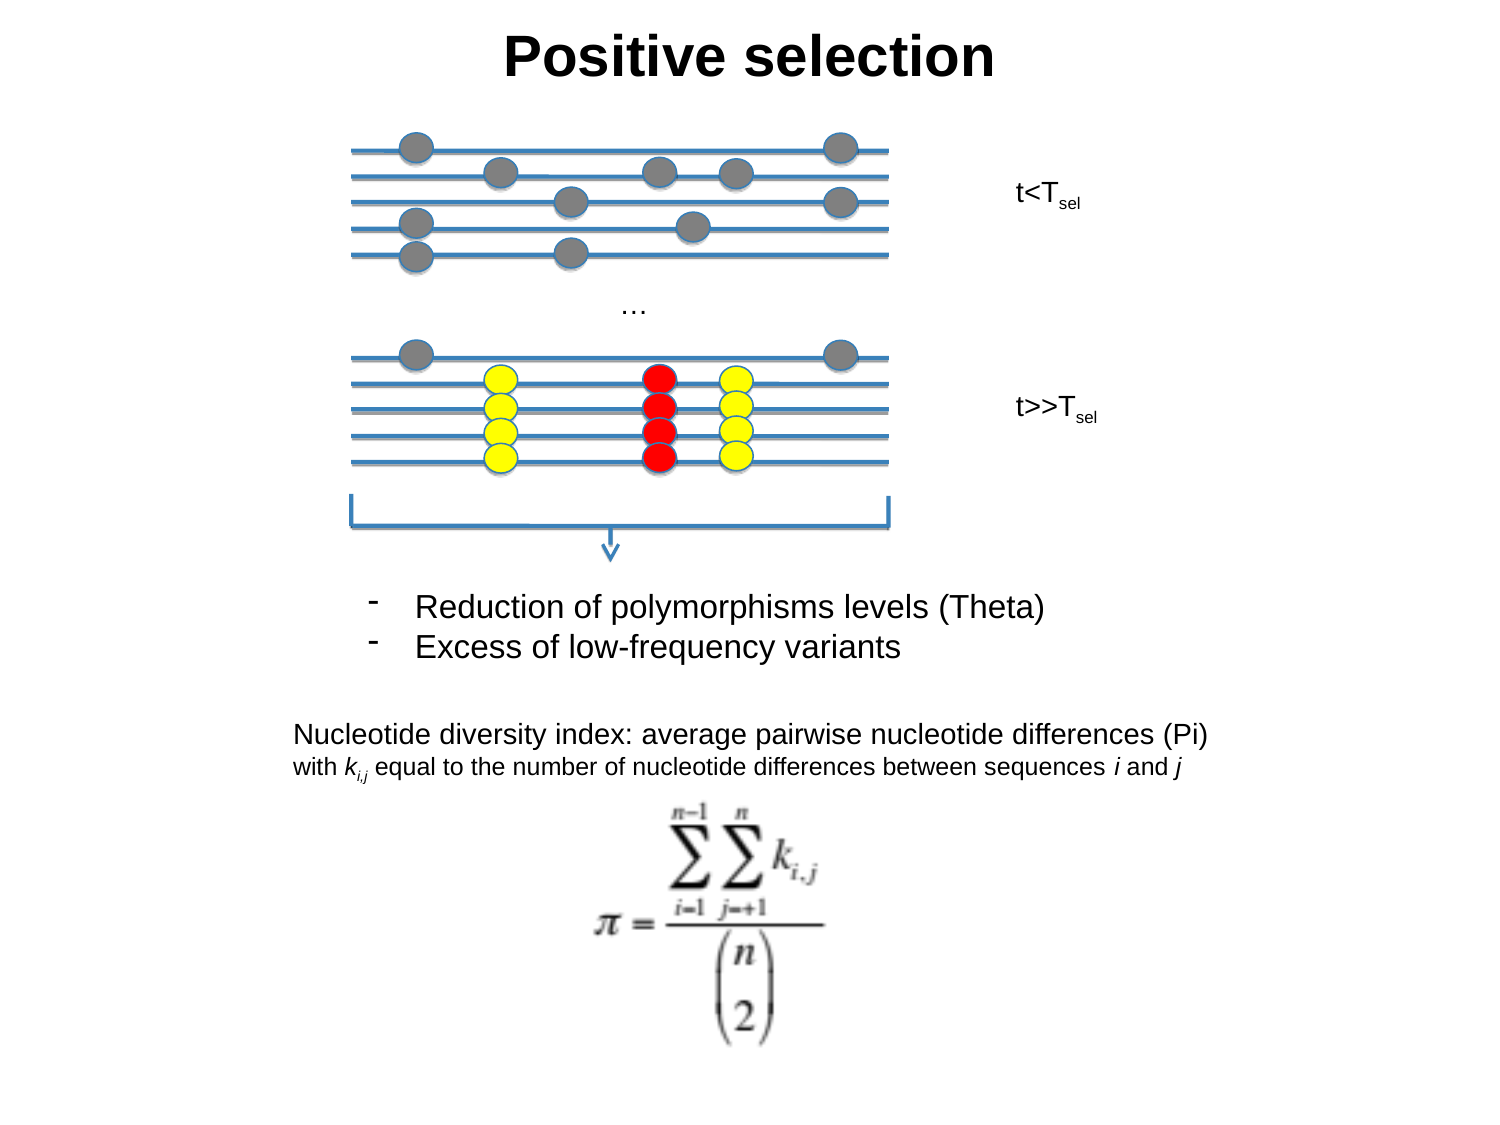

# Positive selection
t<Tsel
…
t>>Tsel
Reduction of polymorphisms levels (Theta)
Excess of low-frequency variants
Nucleotide diversity index: average pairwise nucleotide differences (Pi)
with ki,j equal to the number of nucleotide differences between sequences i and j